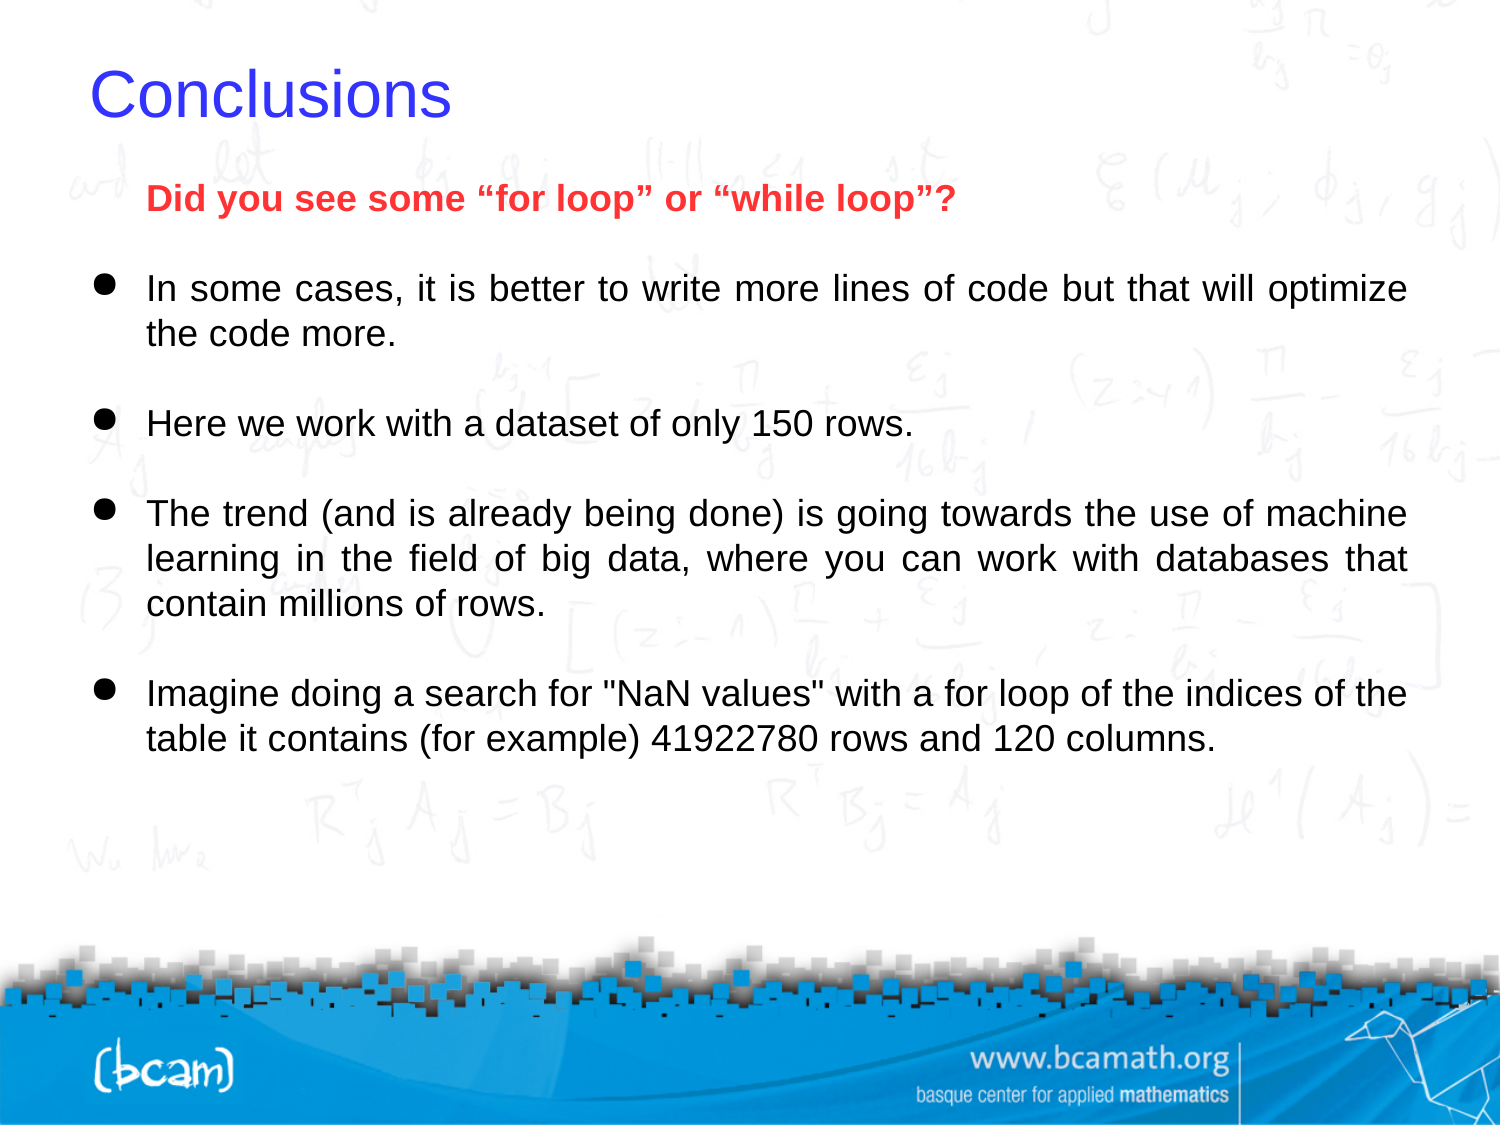

Conclusions
Did you see some “for loop” or “while loop”?
In some cases, it is better to write more lines of code but that will optimize the code more.
Here we work with a dataset of only 150 rows.
The trend (and is already being done) is going towards the use of machine learning in the field of big data, where you can work with databases that contain millions of rows.
Imagine doing a search for "NaN values" with a for loop of the indices of the table it contains (for example) 41922780 rows and 120 columns.